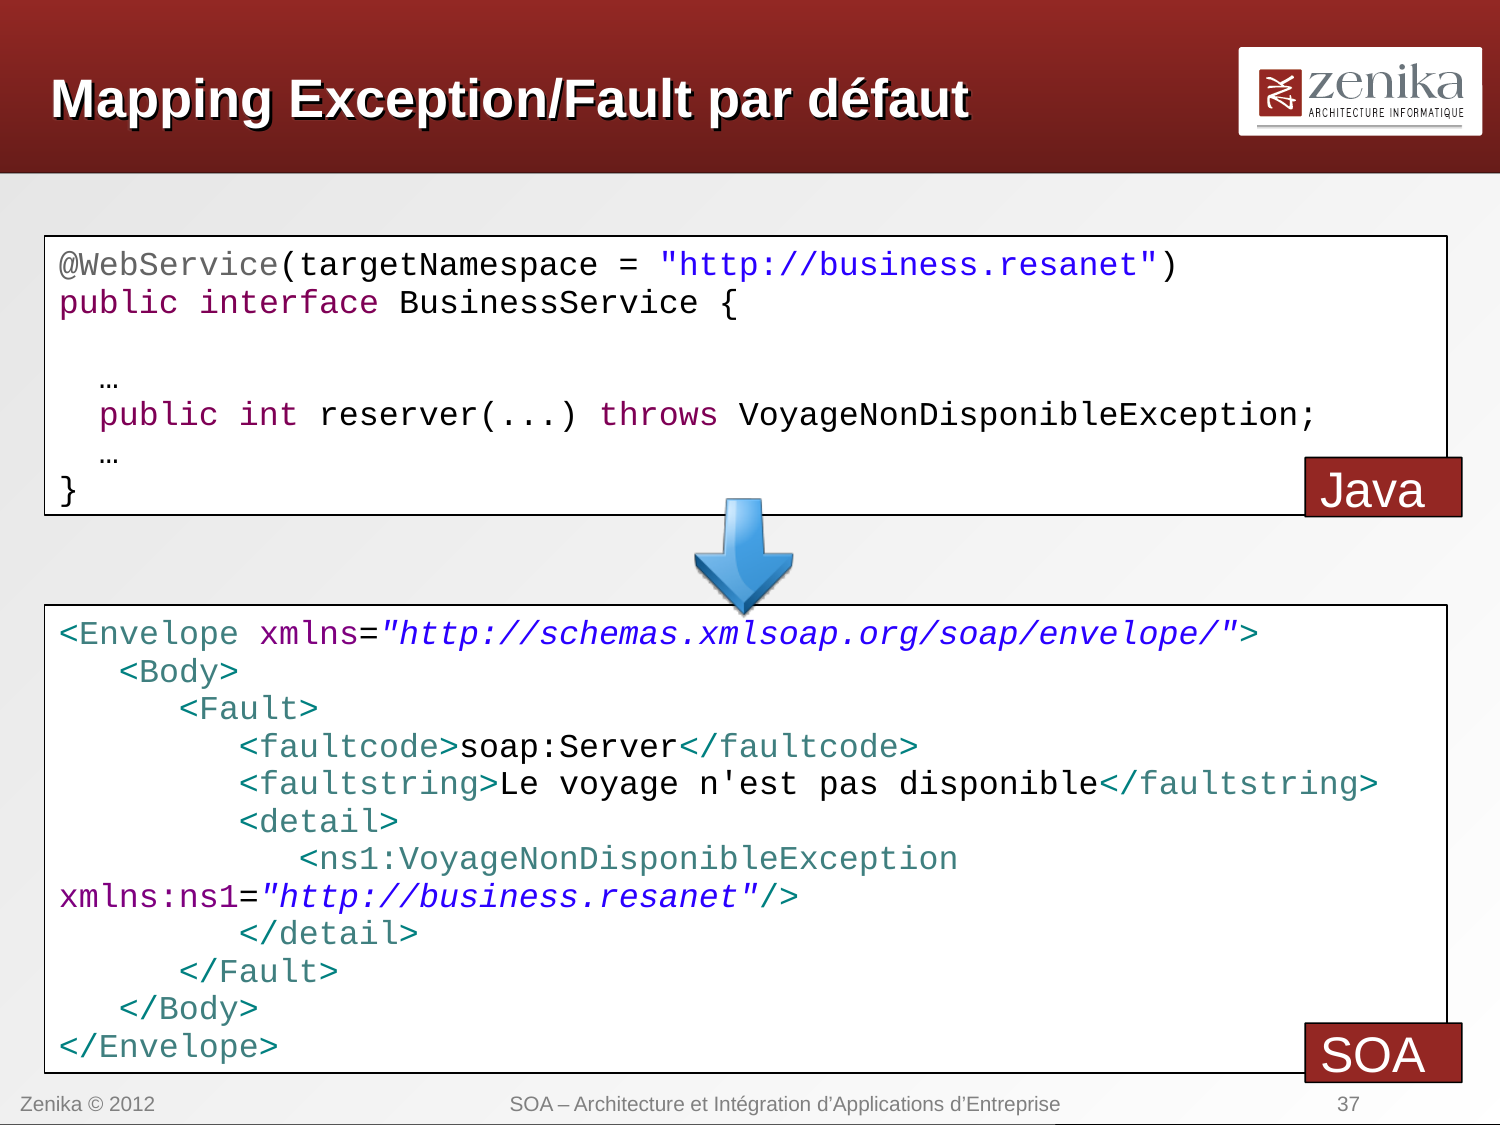

# Mapping Exception/Fault par défaut
@WebService(targetNamespace = "http://business.resanet")
public interface BusinessService {
 …
 public int reserver(...) throws VoyageNonDisponibleException;
 …
}
Java
<Envelope xmlns="http://schemas.xmlsoap.org/soap/envelope/">
 <Body>
 <Fault>
 <faultcode>soap:Server</faultcode>
 <faultstring>Le voyage n'est pas disponible</faultstring>
 <detail>
 <ns1:VoyageNonDisponibleException xmlns:ns1="http://business.resanet"/>
 </detail>
 </Fault>
 </Body>
</Envelope>
SOA